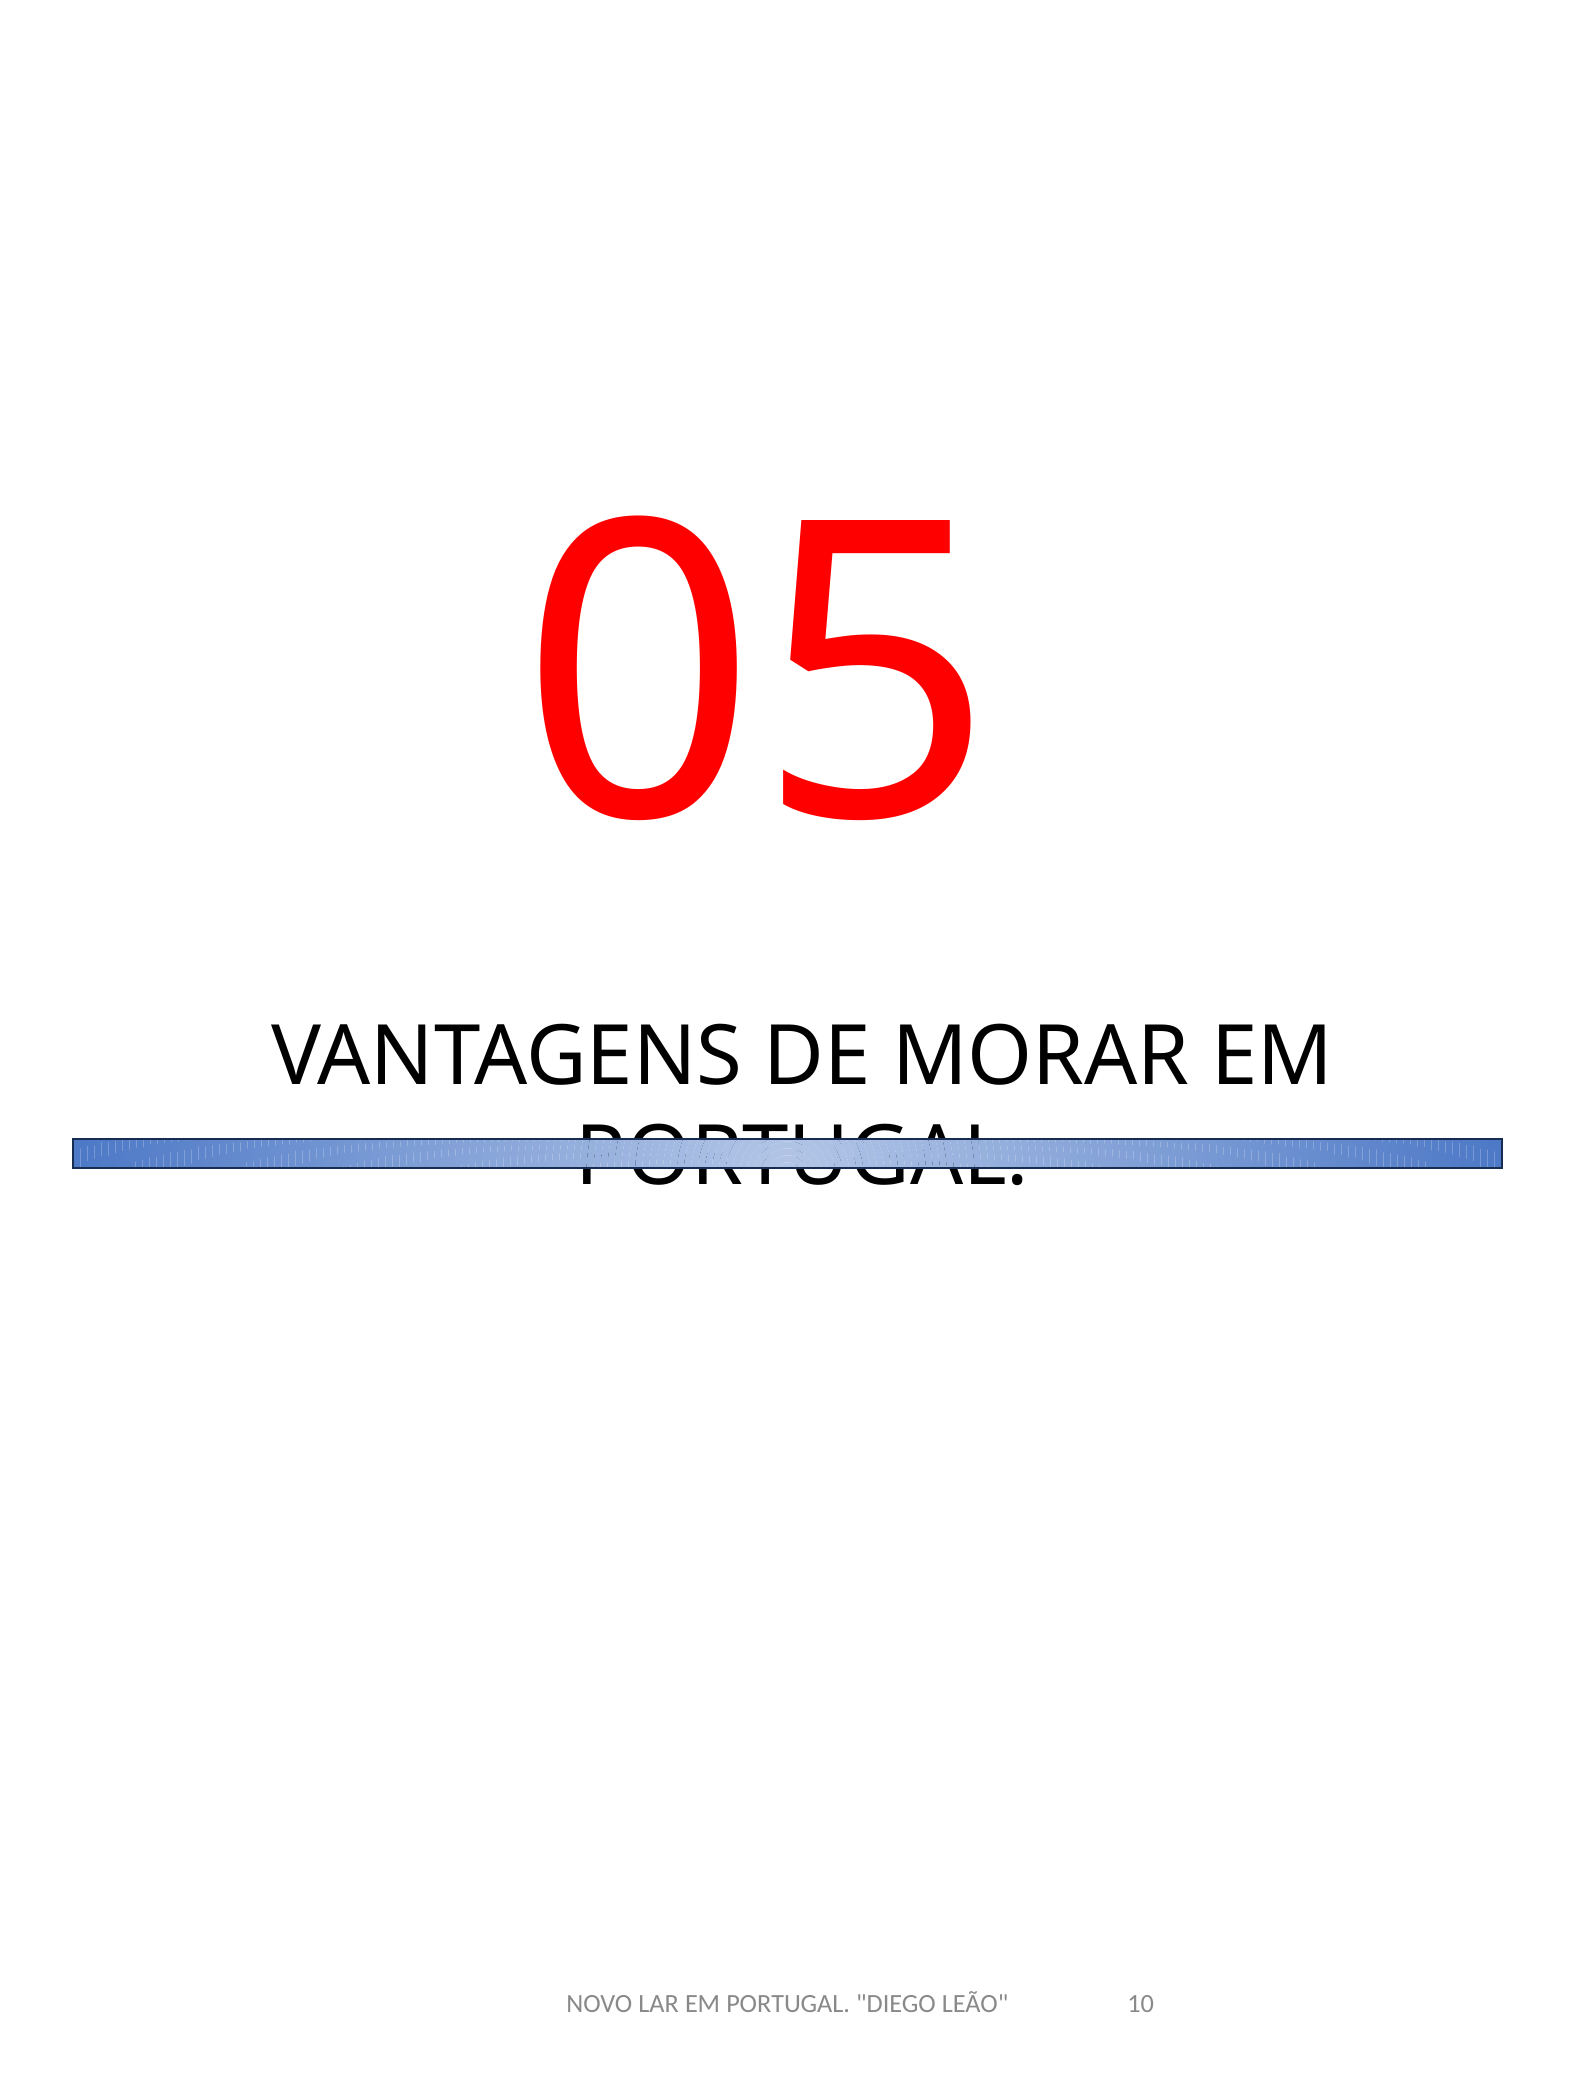

05
VANTAGENS DE MORAR EM PORTUGAL.
NOVO LAR EM PORTUGAL. "DIEGO LEÃO"